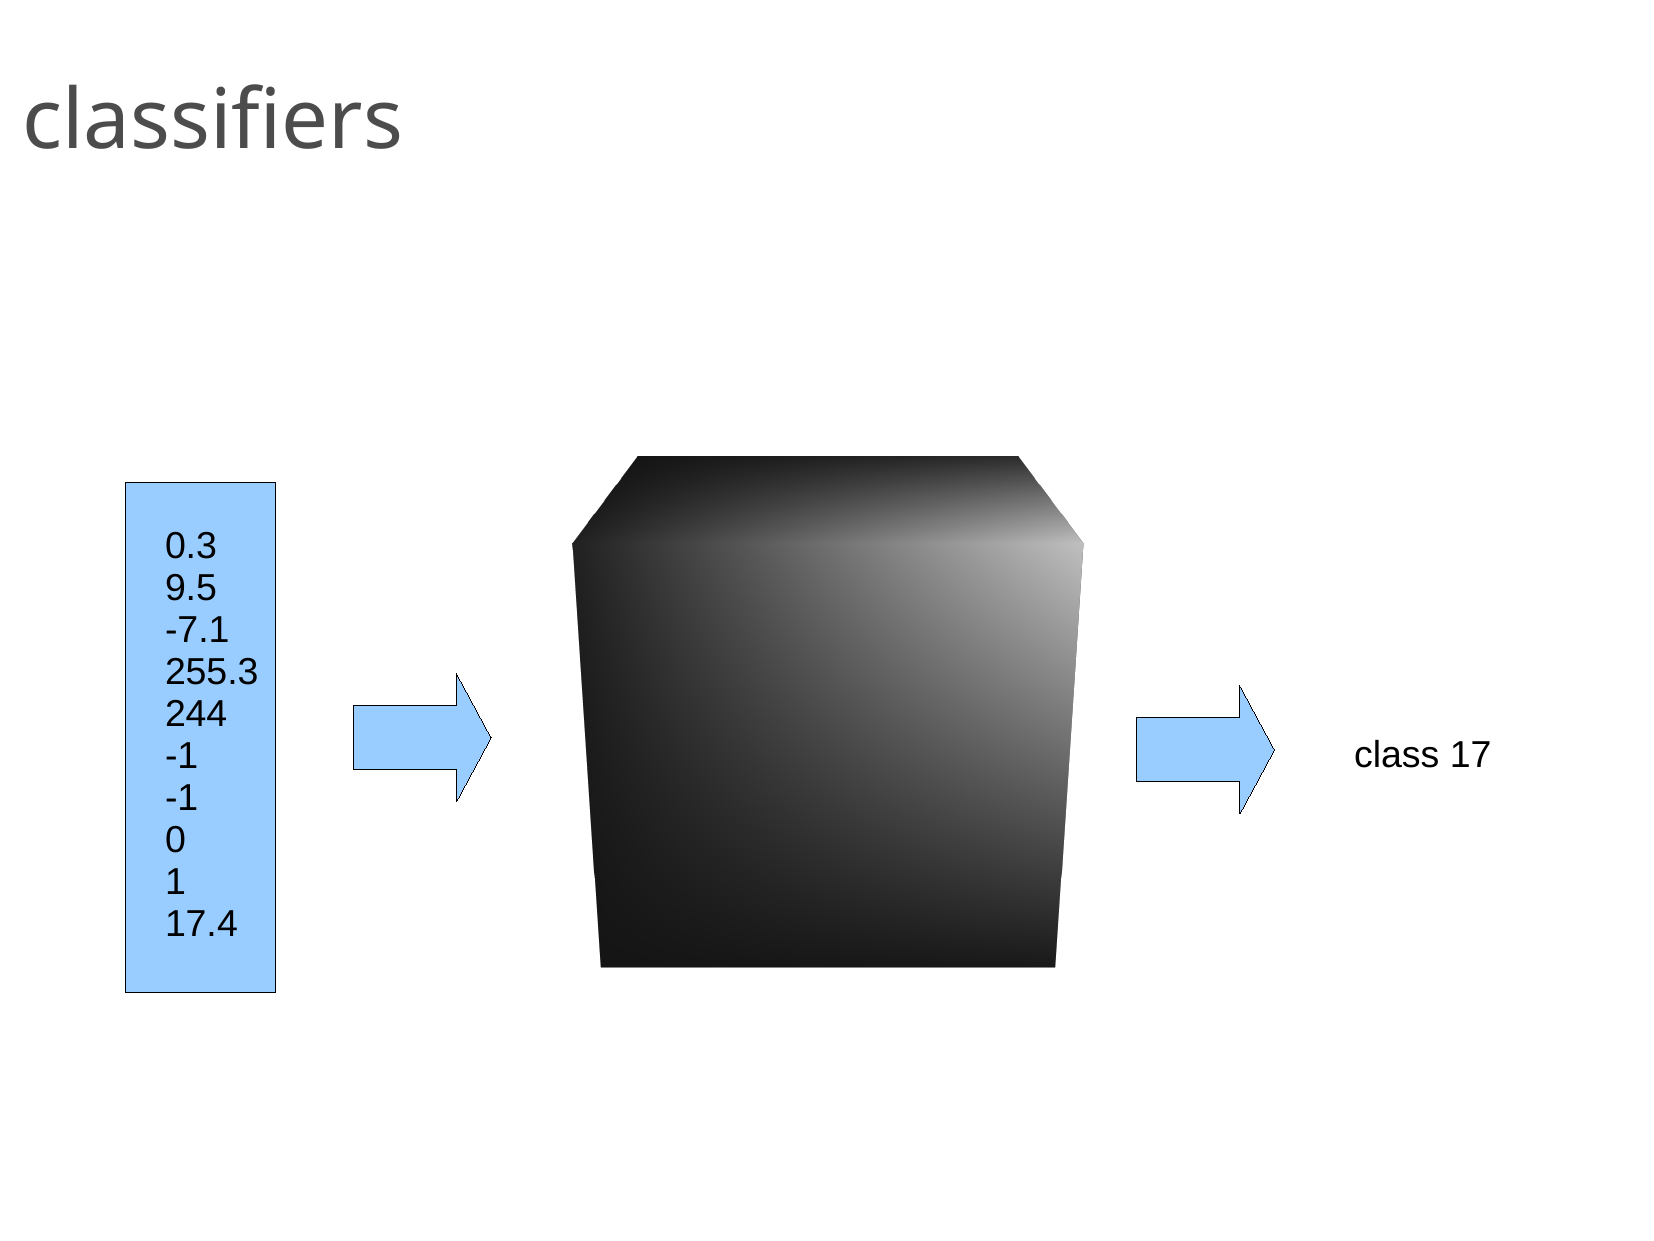

# classifiers
0.3
9.5
-7.1
255.3
244
-1
-1
0
1
17.4
class 17